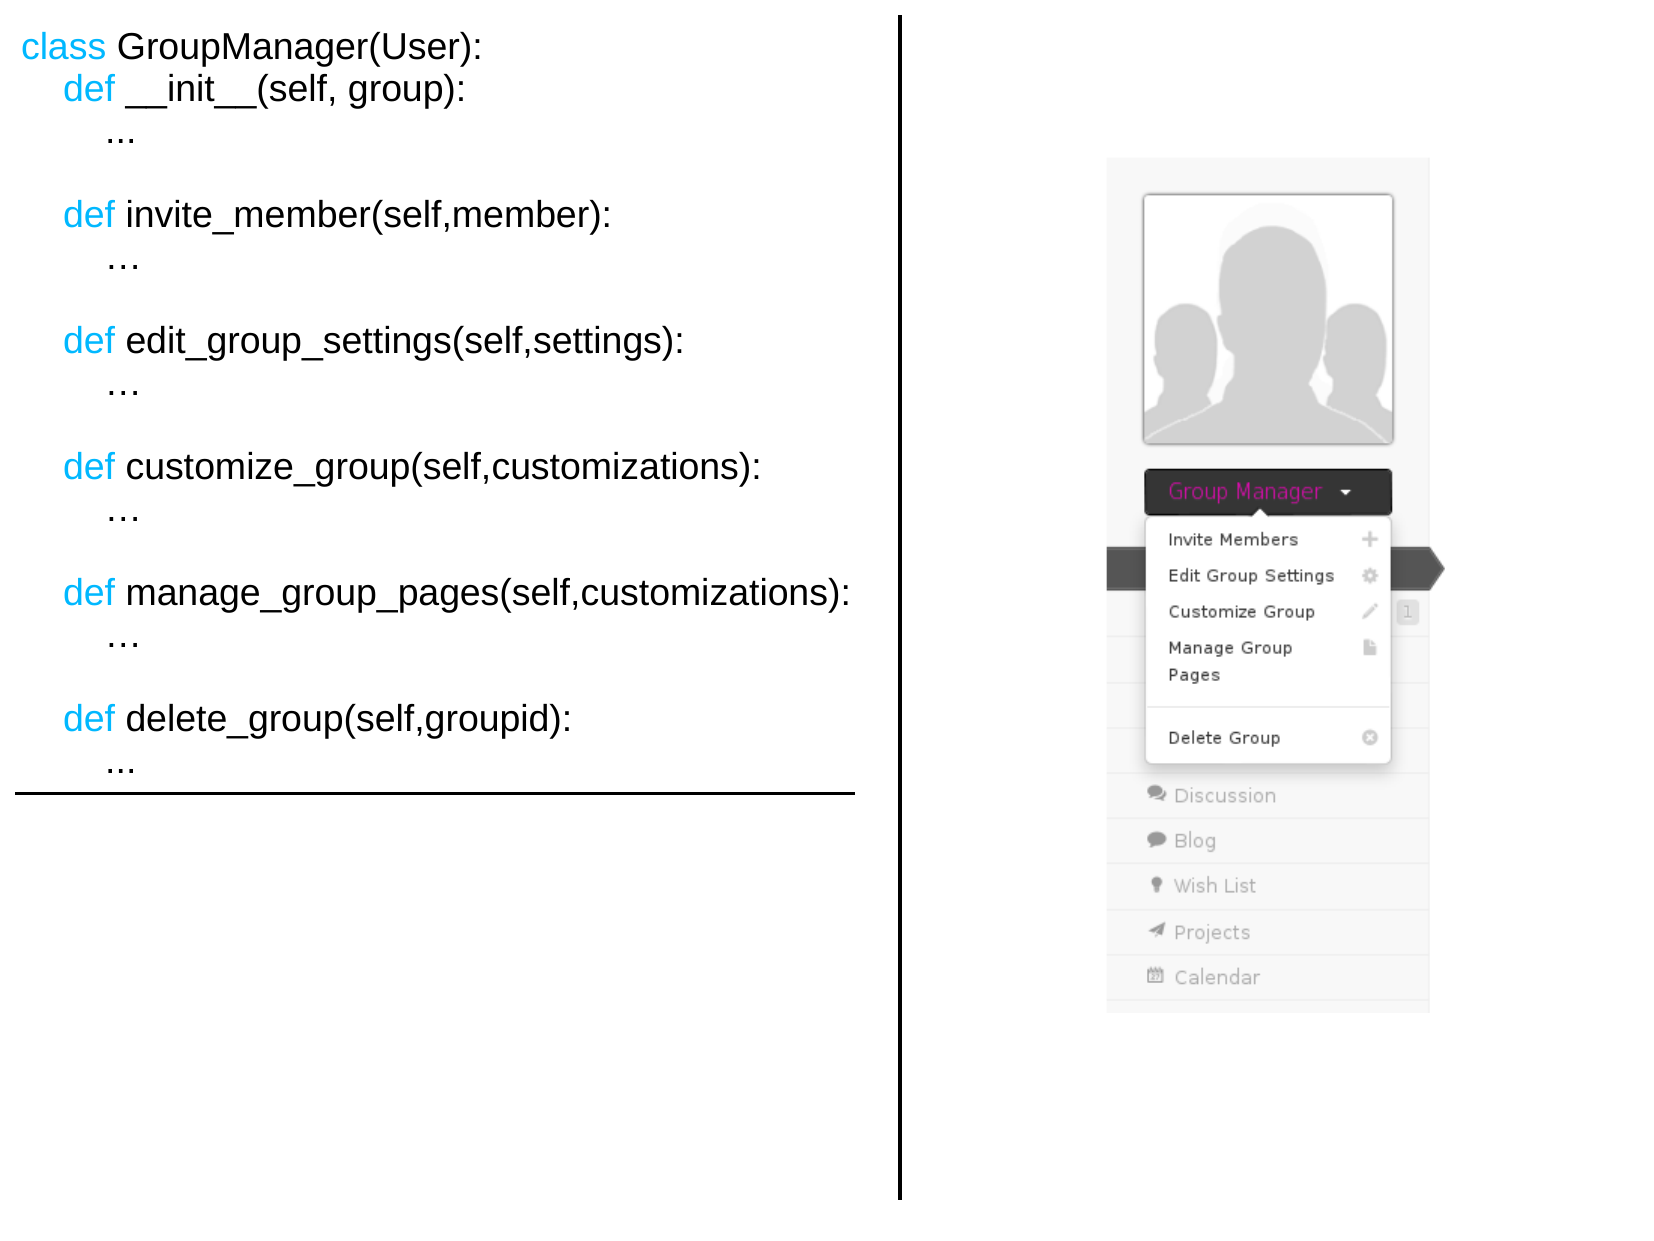

class GroupManager(User):
 def __init__(self, group):
 ...
 def invite_member(self,member):
 …
 def edit_group_settings(self,settings):
 …
 def customize_group(self,customizations):
 …
 def manage_group_pages(self,customizations):
 …
 def delete_group(self,groupid):
 ...